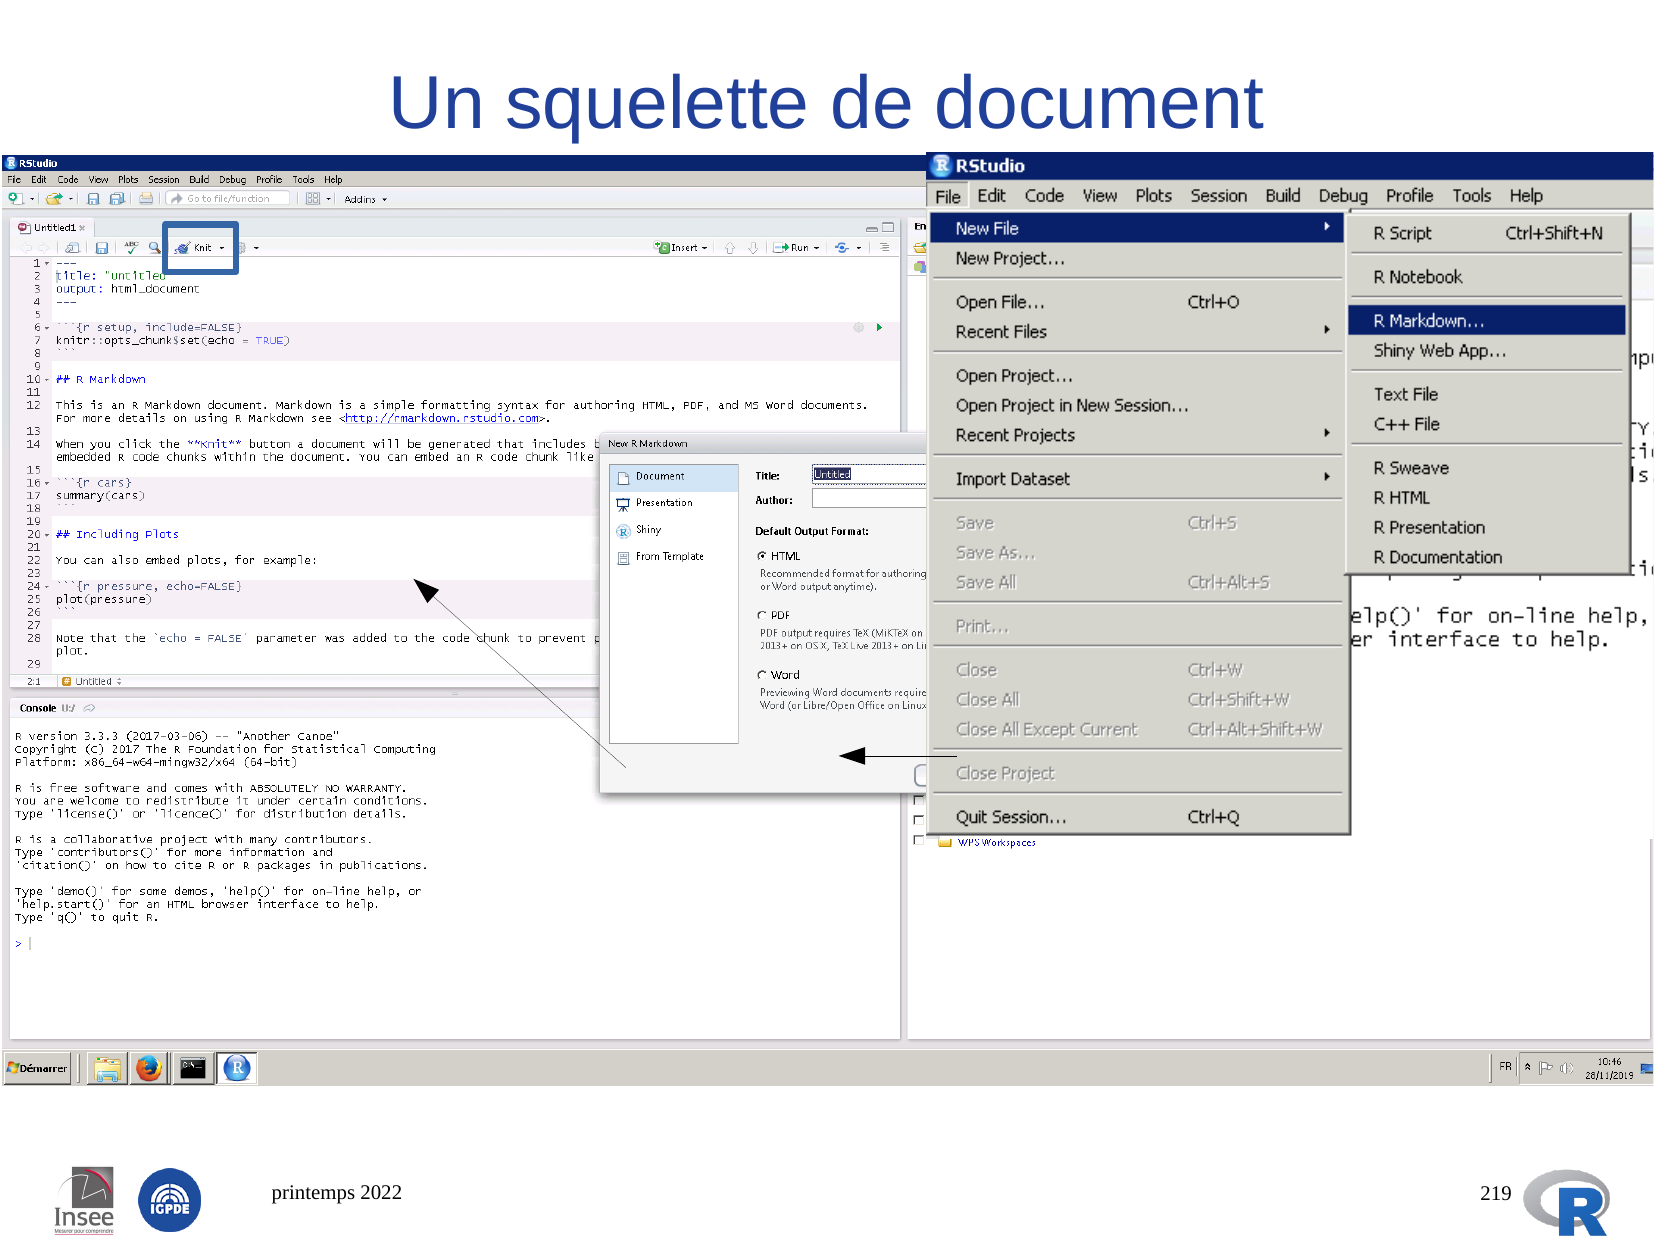

# Un squelette de document
printemps 2022
219